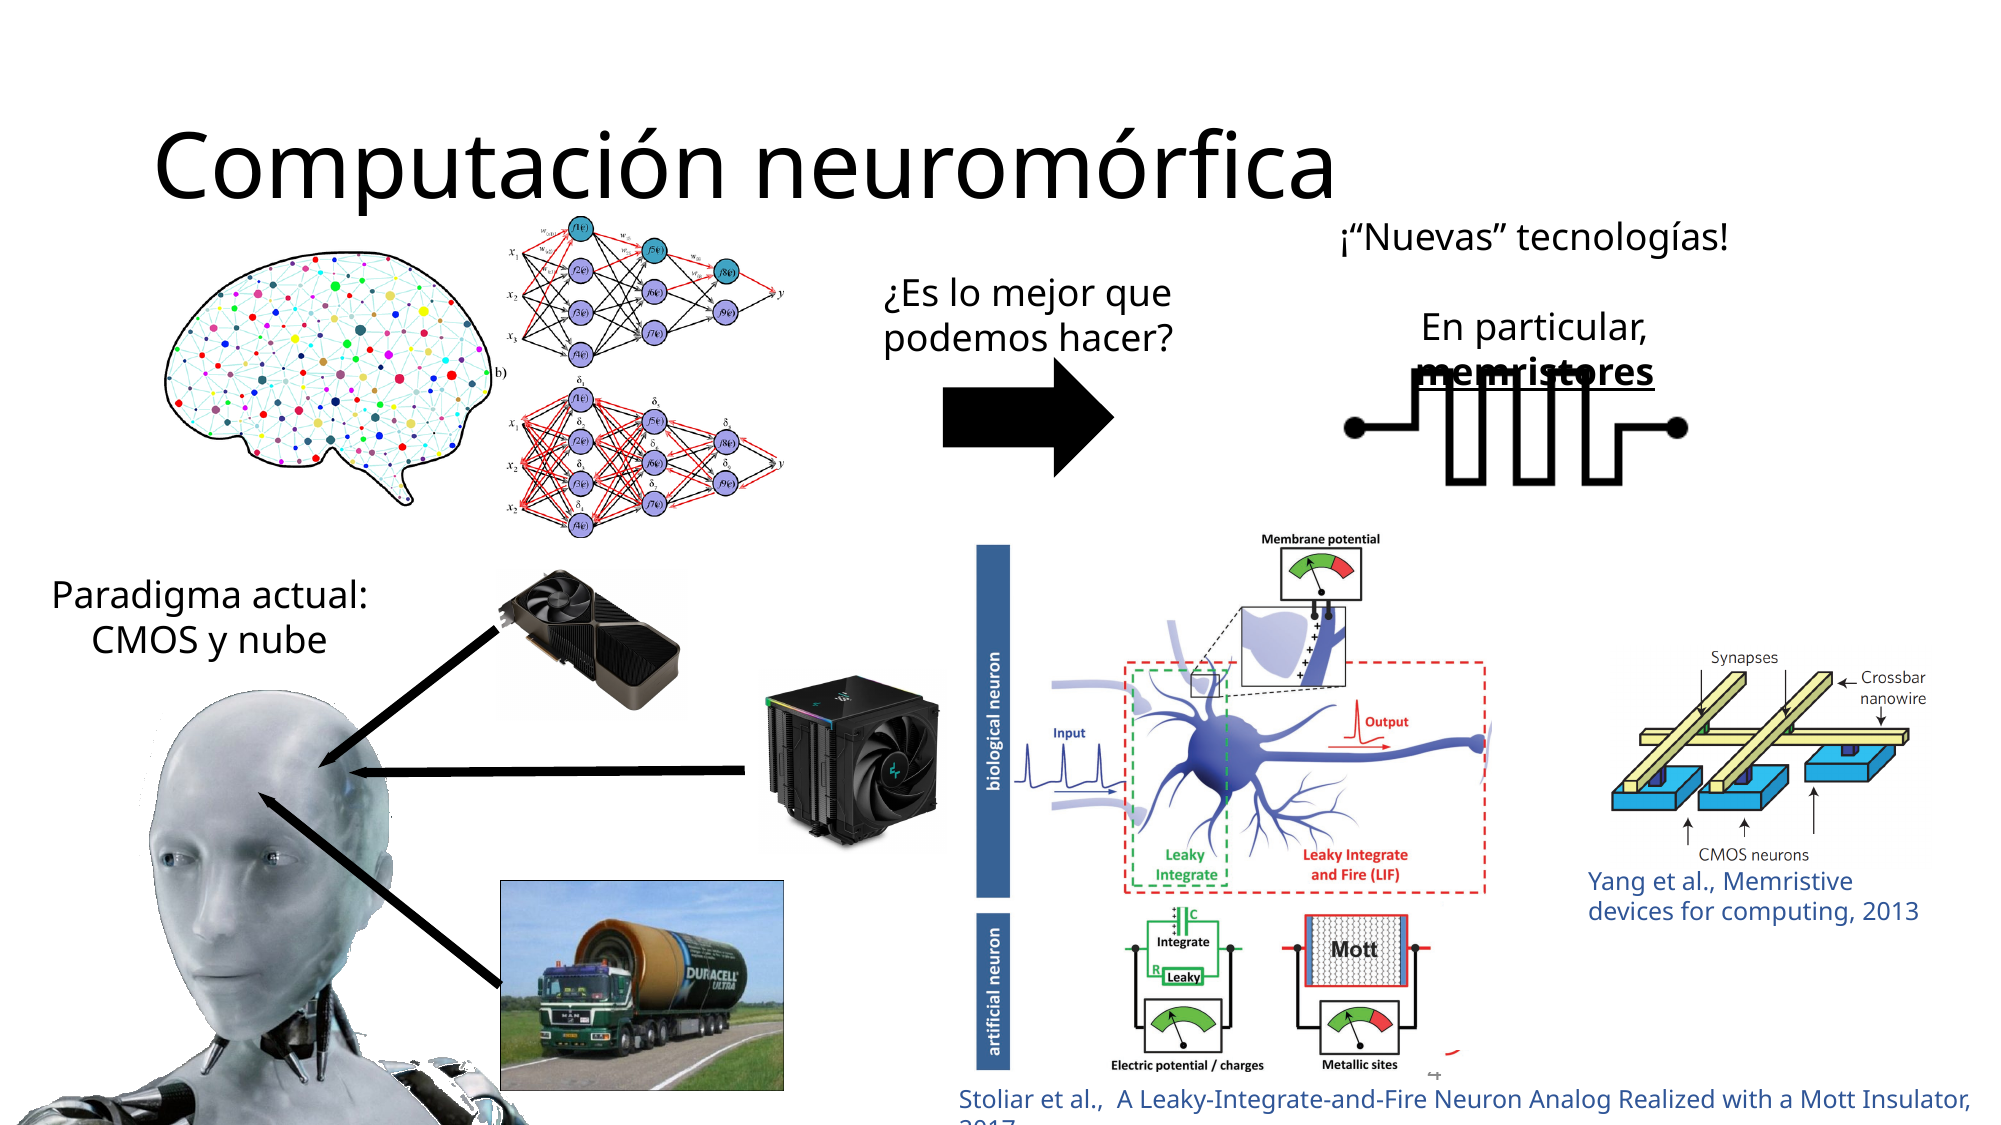

# Computación neuromórfica
¡“Nuevas” tecnologías!
En particular, memristores
¿Es lo mejor que podemos hacer?
Paradigma actual: CMOS y nube
Yang et al., Memristive devices for computing, 2013
3
Stoliar et al., A Leaky-Integrate-and-Fire Neuron Analog Realized with a Mott Insulator, 2017